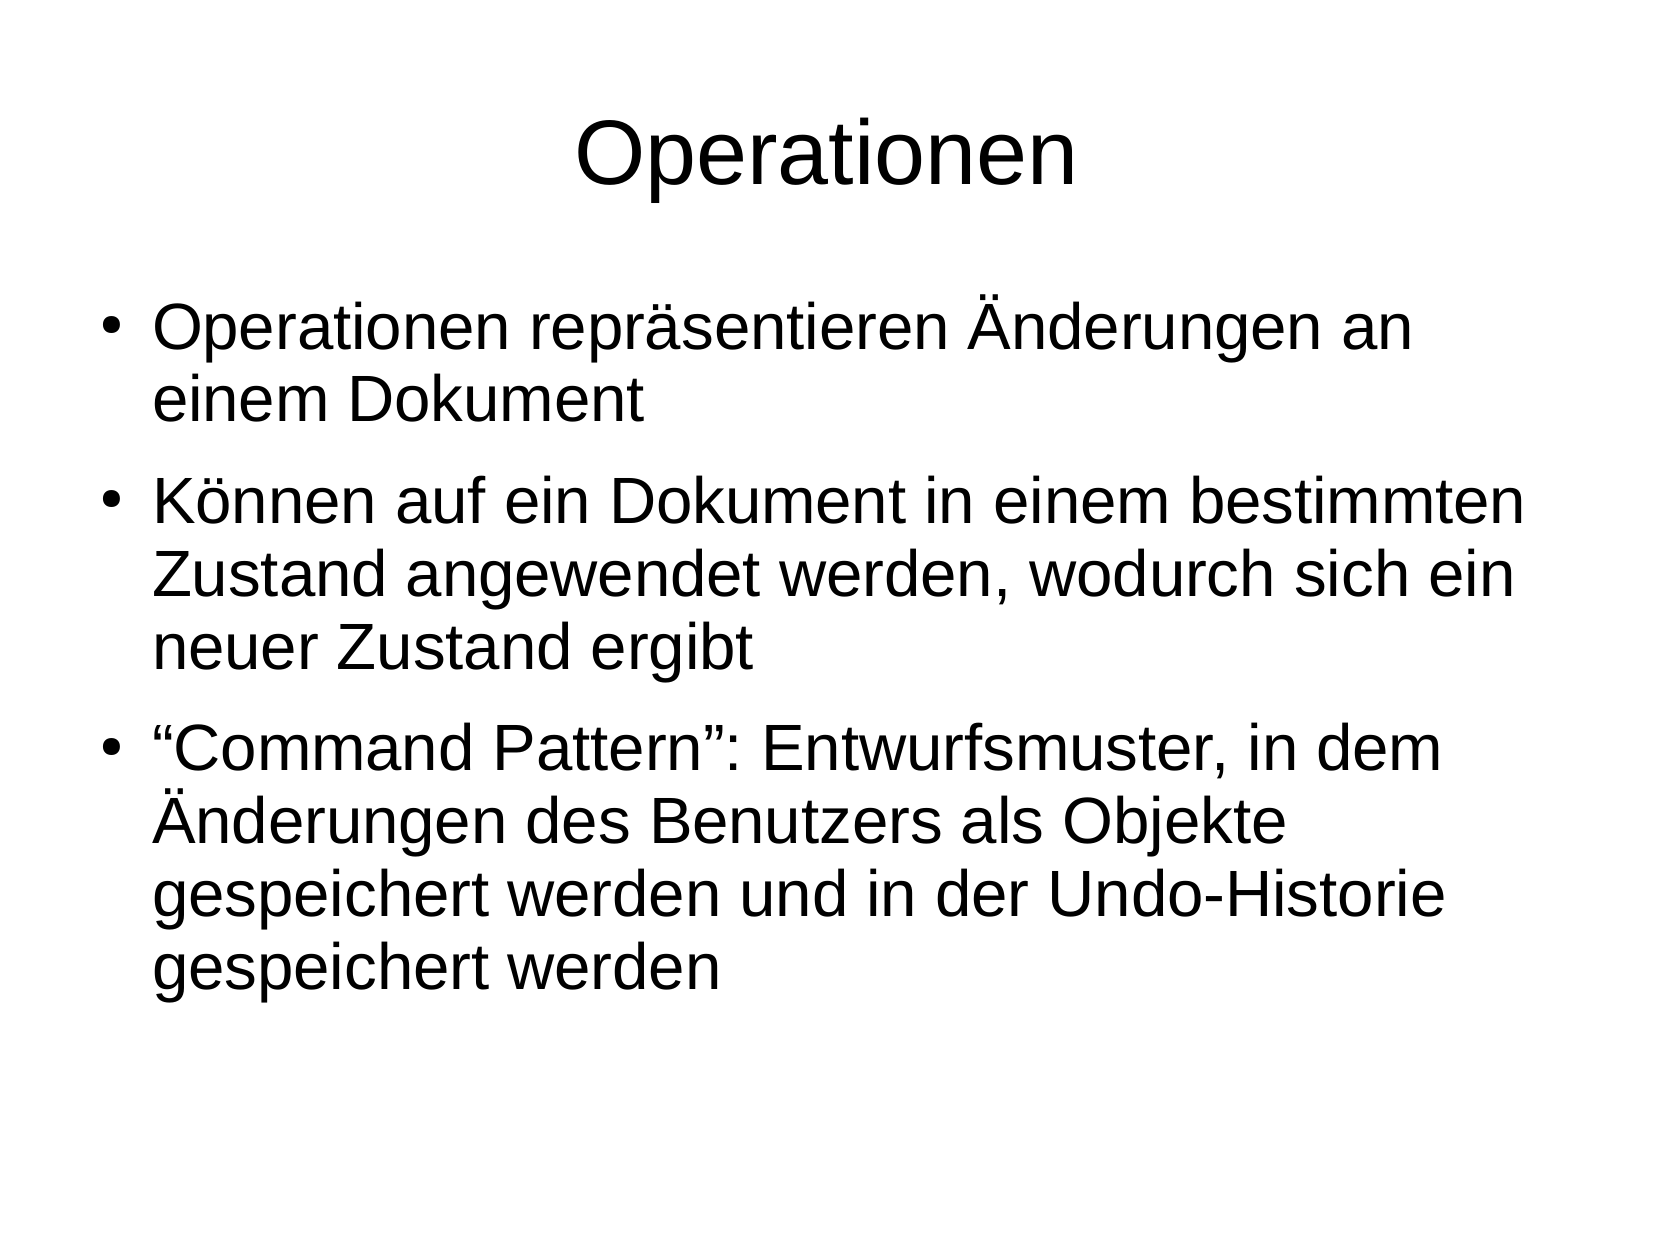

# Operationen
Operationen repräsentieren Änderungen an einem Dokument
Können auf ein Dokument in einem bestimmten Zustand angewendet werden, wodurch sich ein neuer Zustand ergibt
“Command Pattern”: Entwurfsmuster, in dem Änderungen des Benutzers als Objekte gespeichert werden und in der Undo-Historie gespeichert werden